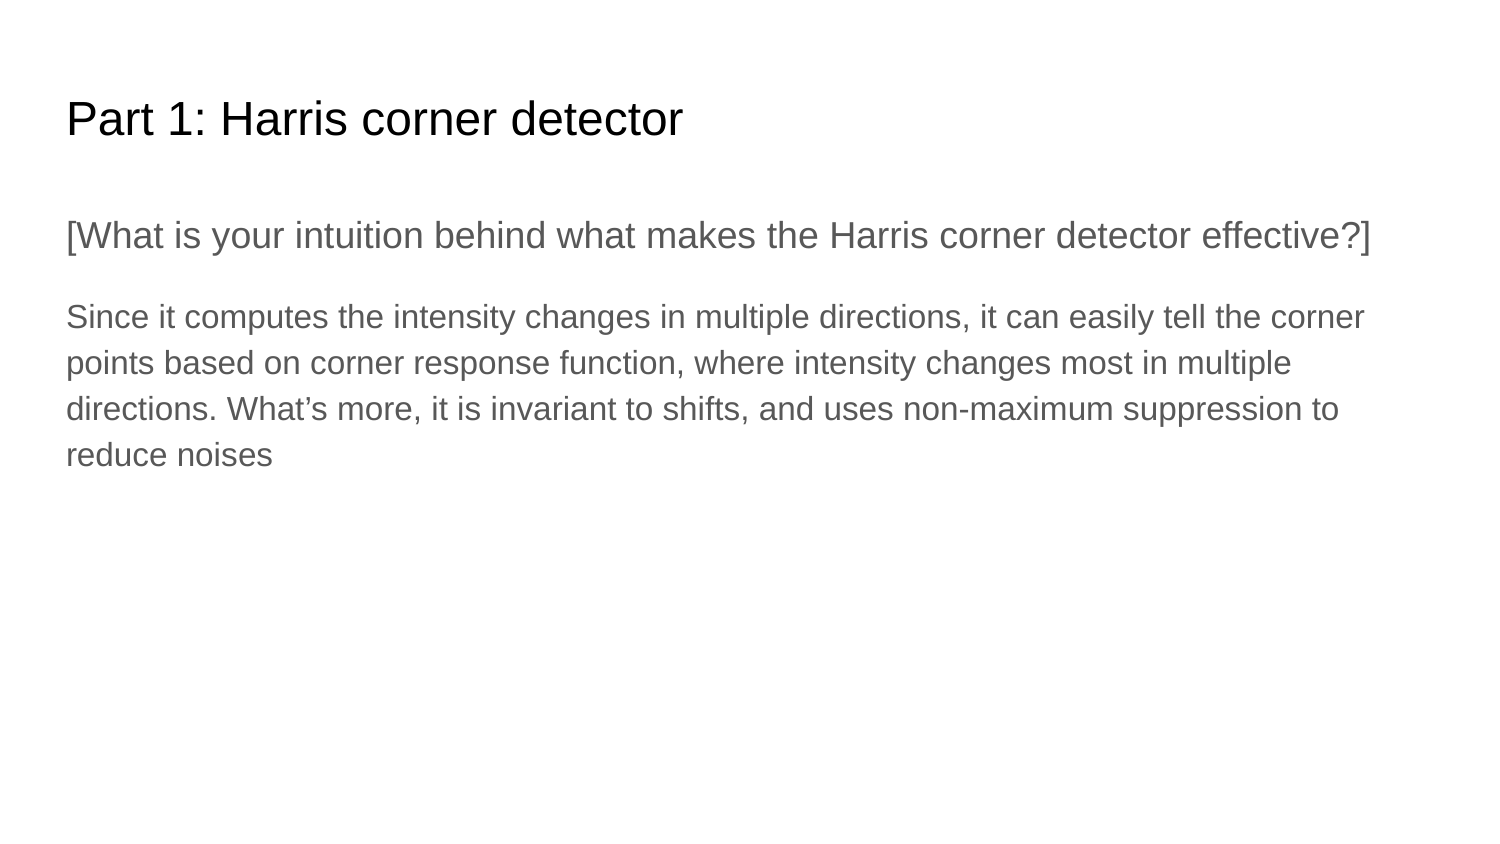

# Part 1: Harris corner detector
[What is your intuition behind what makes the Harris corner detector effective?]
Since it computes the intensity changes in multiple directions, it can easily tell the corner points based on corner response function, where intensity changes most in multiple directions. What’s more, it is invariant to shifts, and uses non-maximum suppression to reduce noises